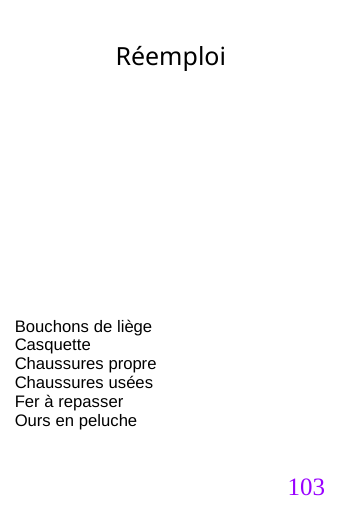

Réemploi
Bouchons de liège
Casquette
Chaussures propre
Chaussures usées
Fer à repasser
Ours en peluche
103